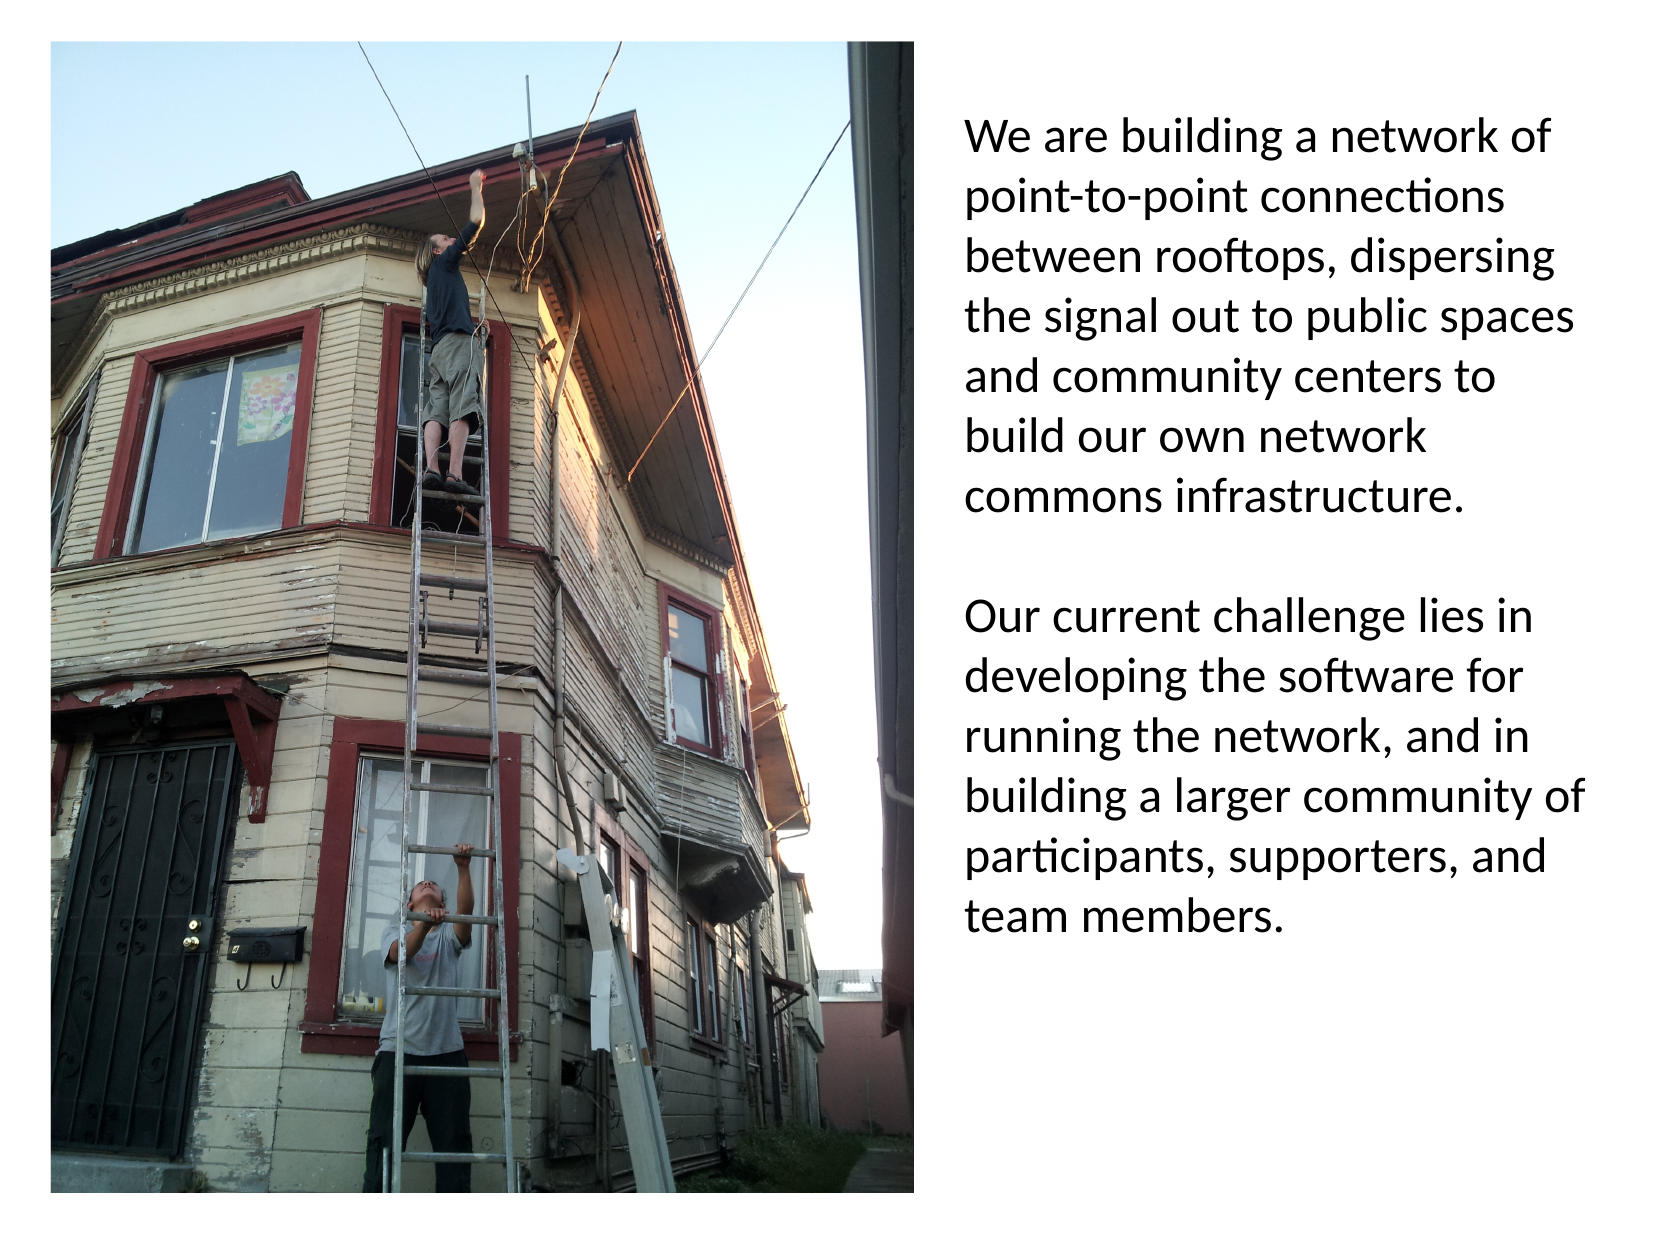

We are building a network of point-to-point connections between rooftops, dispersing the signal out to public spaces and community centers to build our own network commons infrastructure.
Our current challenge lies in developing the software for running the network, and in building a larger community of participants, supporters, and team members.